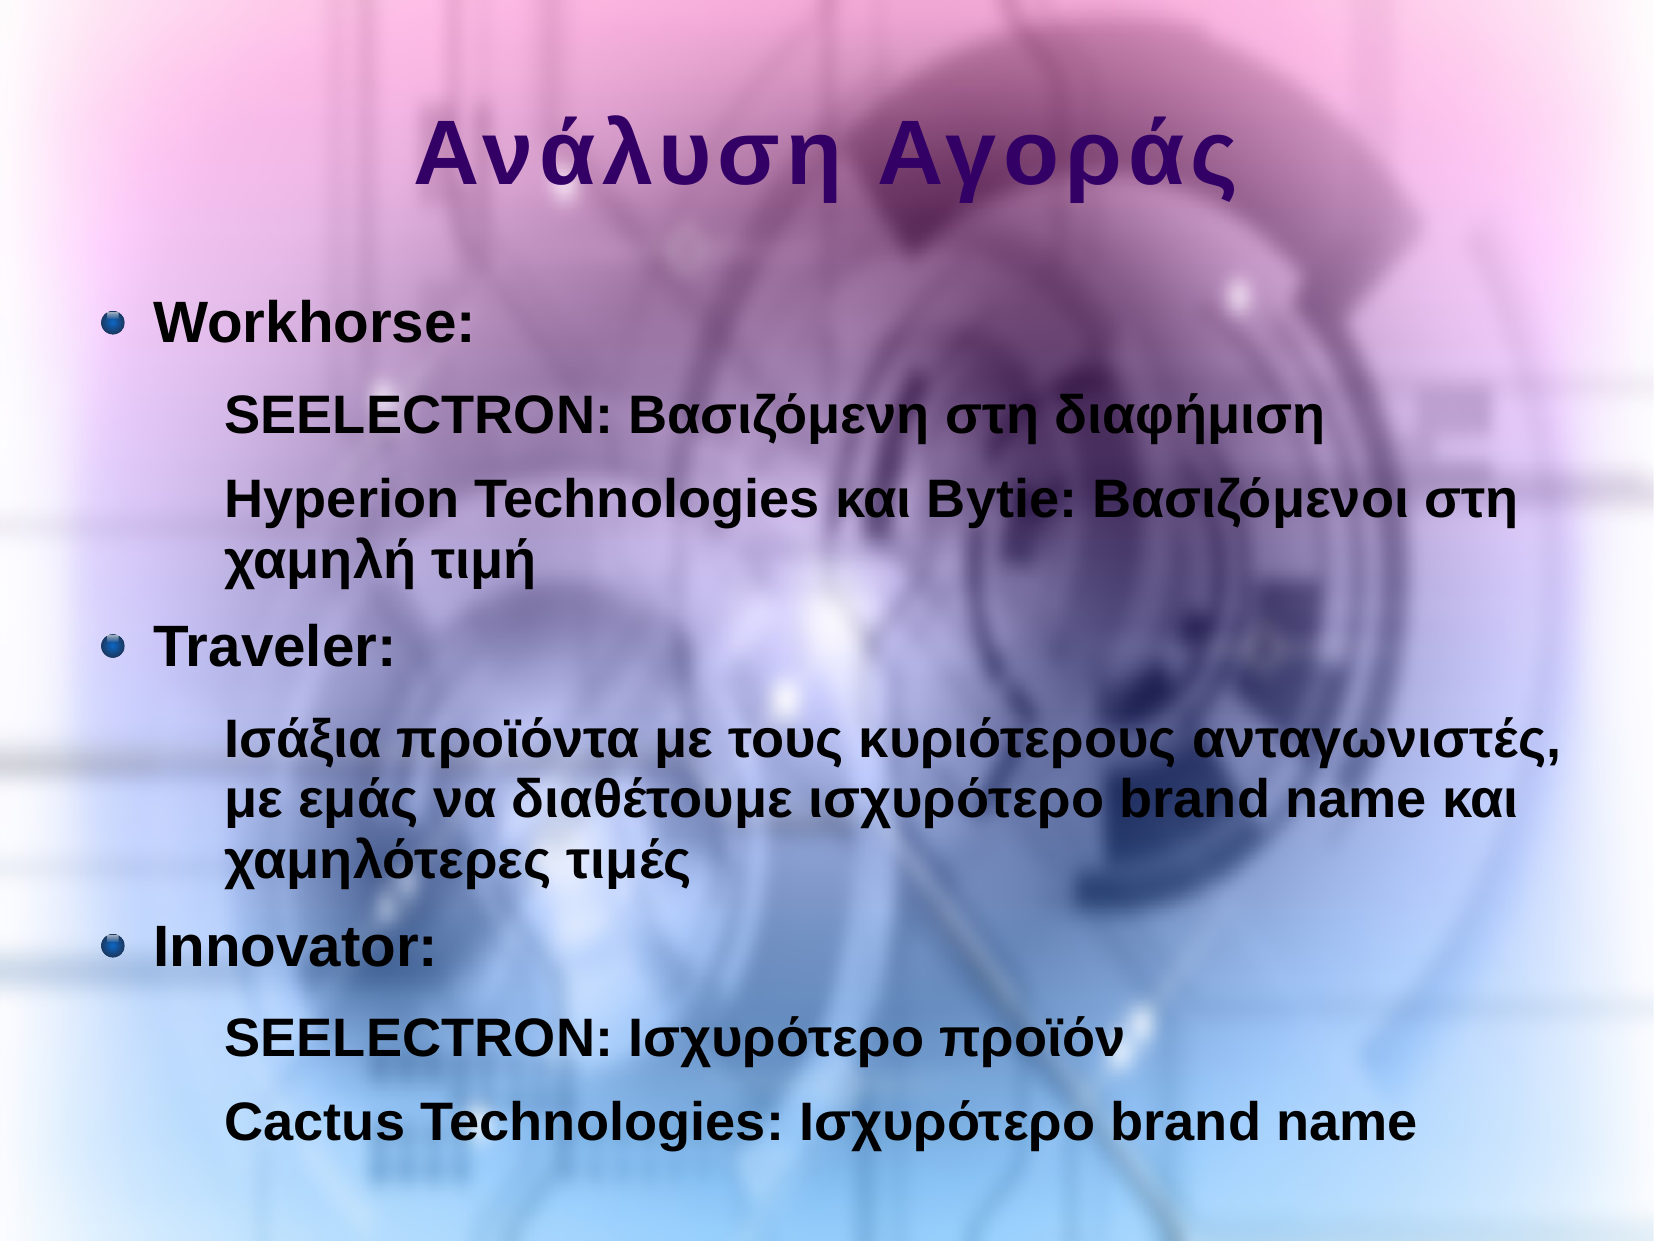

# Ανάλυση Αγοράς
Workhorse:
SEELECTRON: Βασιζόμενη στη διαφήμιση
Hyperion Technologies και Bytie: Βασιζόμενοι στη χαμηλή τιμή
Traveler:
Ισάξια προϊόντα με τους κυριότερους ανταγωνιστές, με εμάς να διαθέτουμε ισχυρότερο brand name και χαμηλότερες τιμές
Innovator:
SEELECTRON: Ισχυρότερο προϊόν
Cactus Technologies: Ισχυρότερο brand name